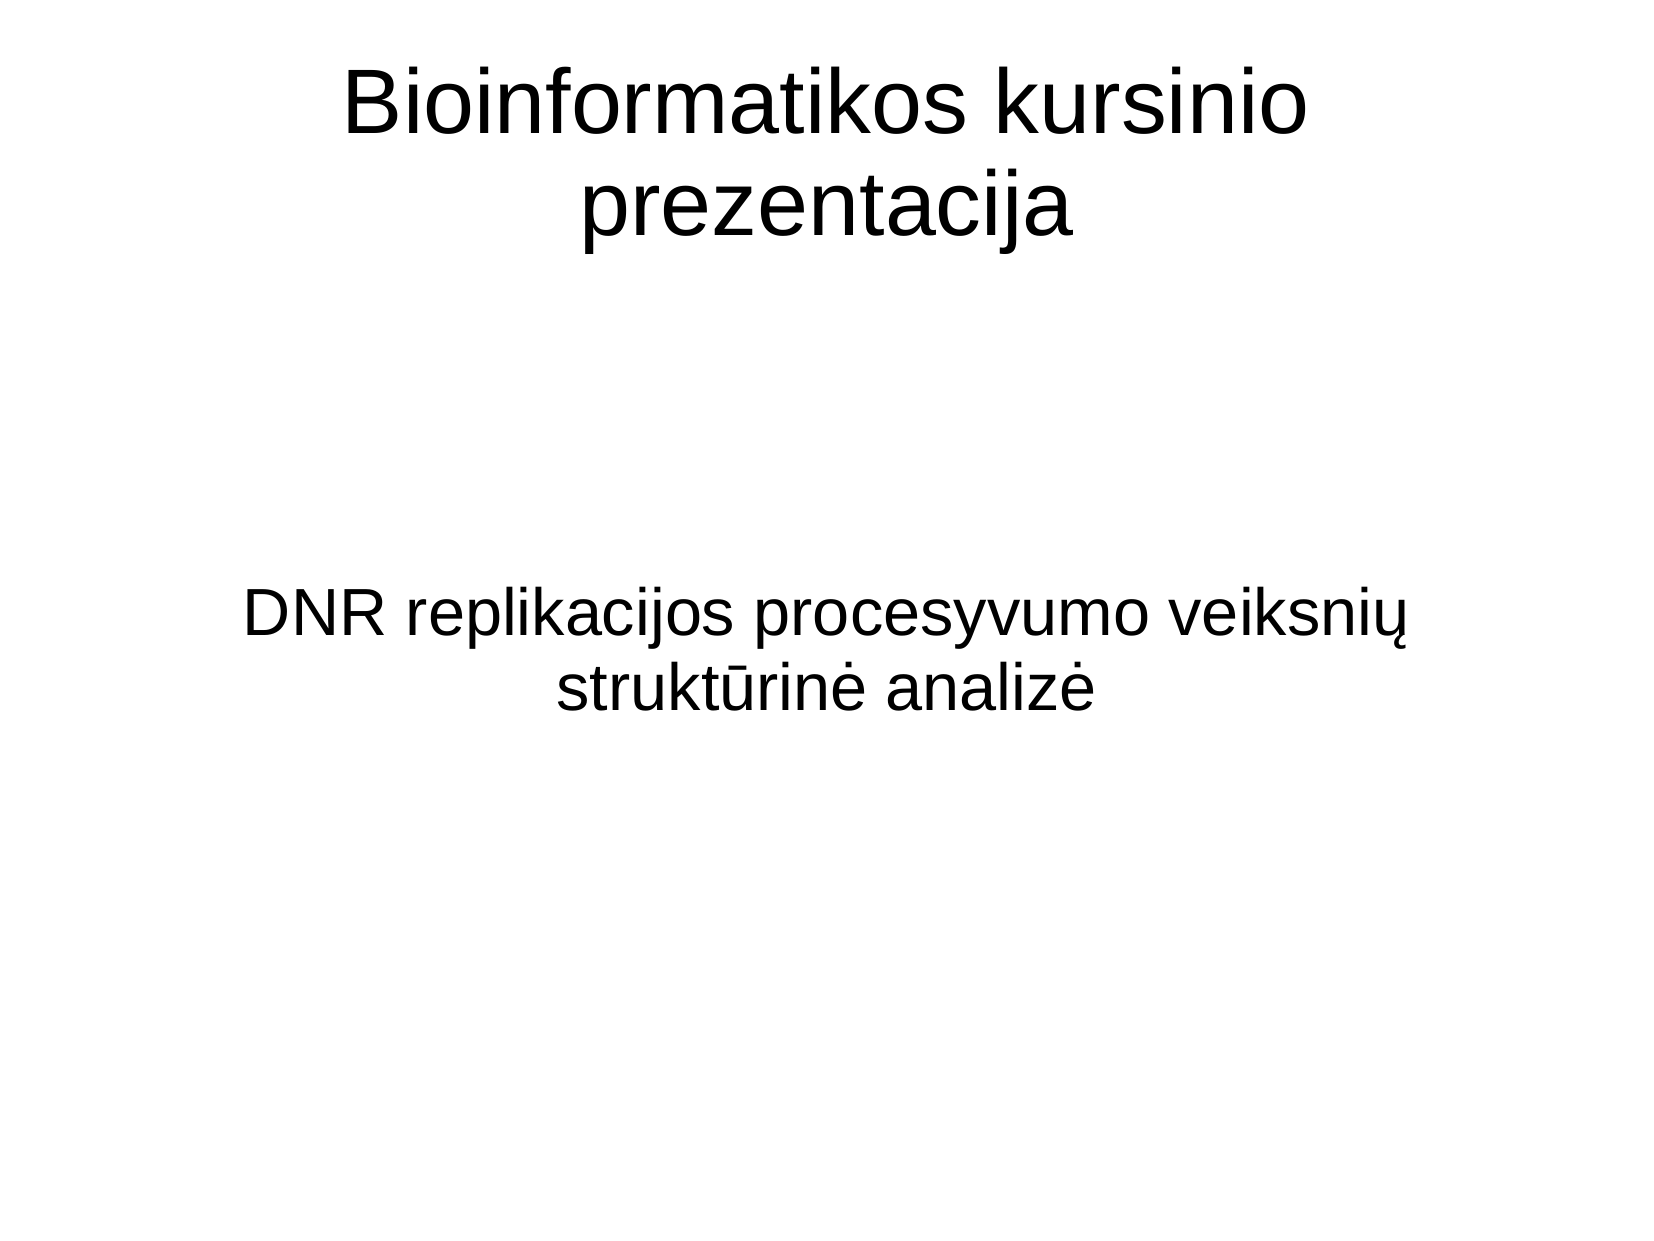

# Bioinformatikos kursinio prezentacija
DNR replikacijos procesyvumo veiksnių struktūrinė analizė